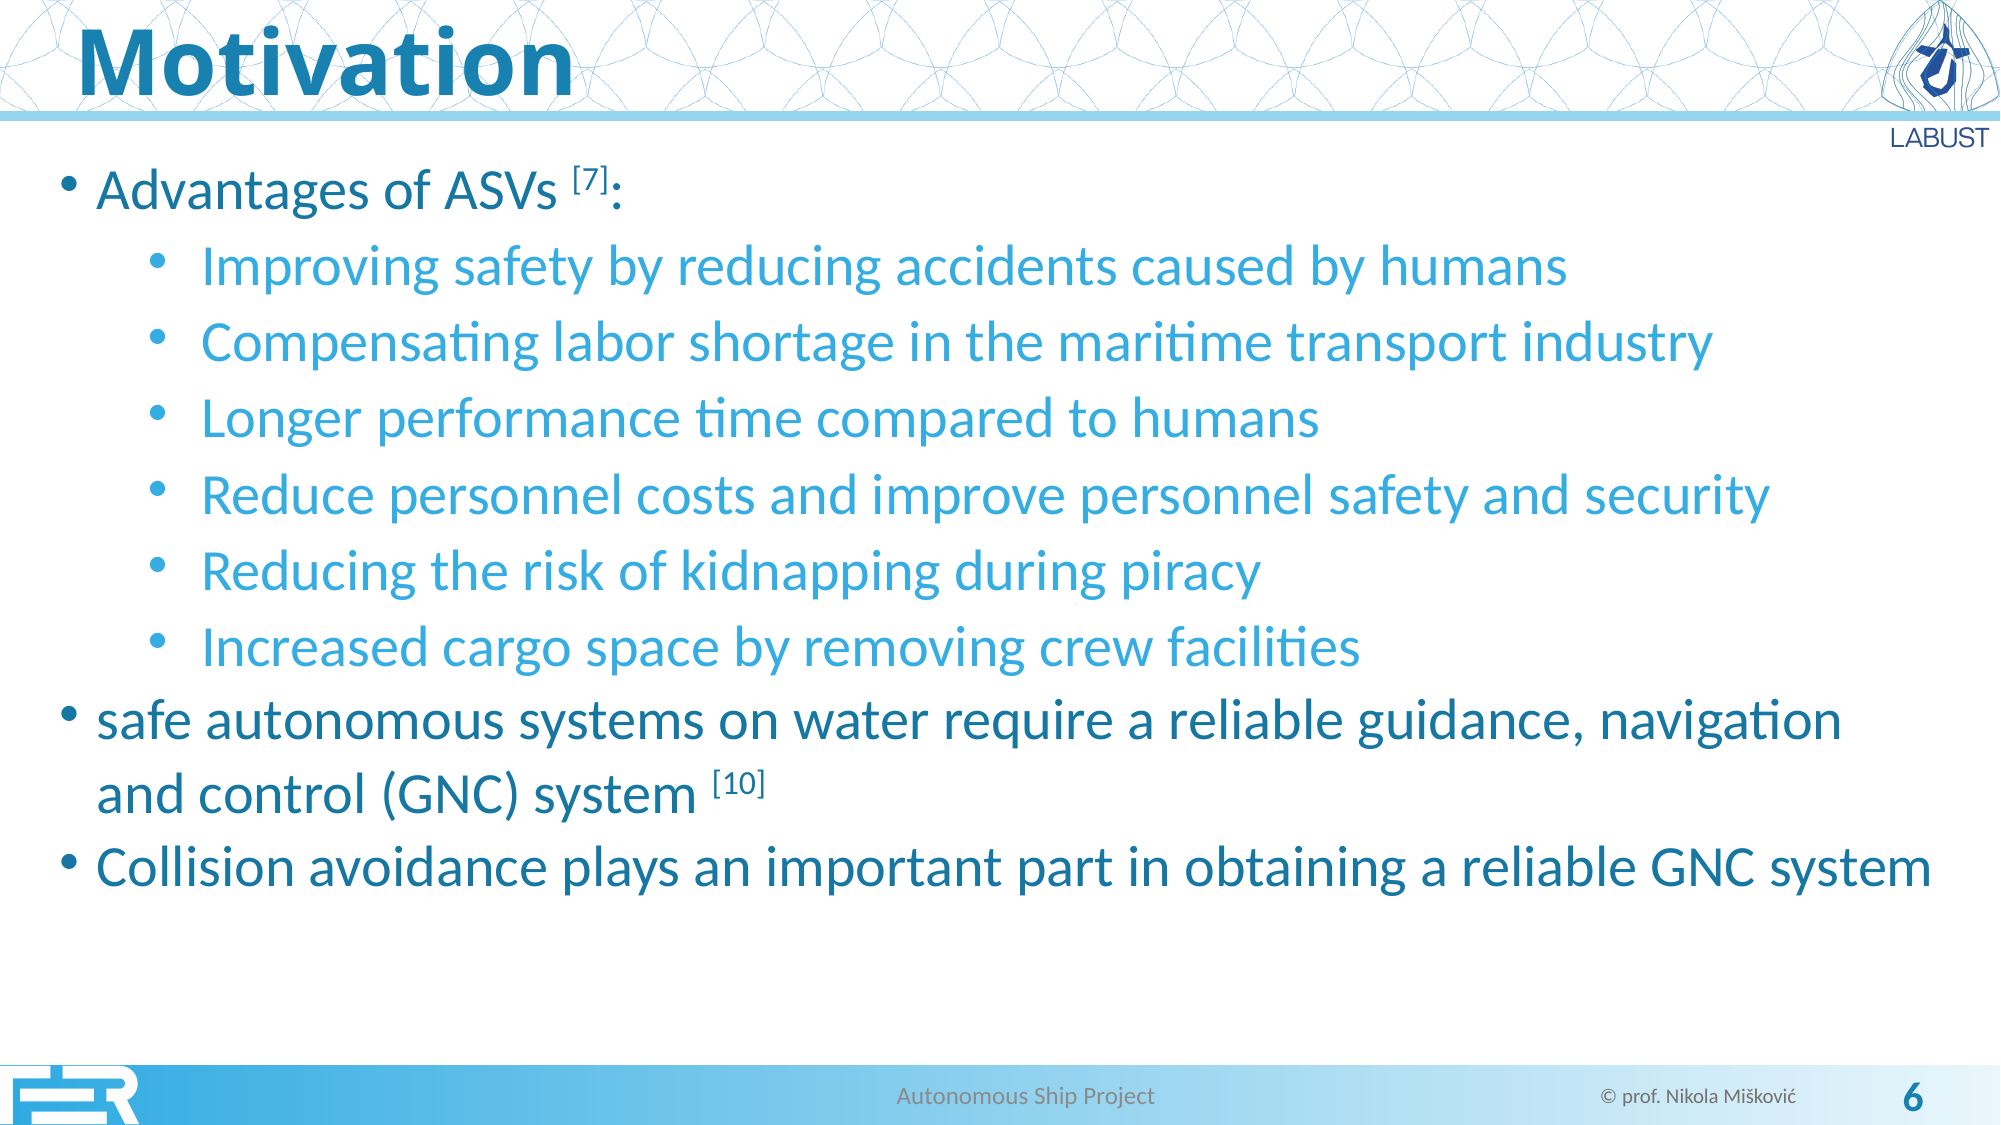

Motivation
# Advantages of ASVs [7]:
Improving safety by reducing accidents caused by humans
Compensating labor shortage in the maritime transport industry
Longer performance time compared to humans
Reduce personnel costs and improve personnel safety and security
Reducing the risk of kidnapping during piracy
Increased cargo space by removing crew facilities
safe autonomous systems on water require a reliable guidance, navigation
and control (GNC) system [10]
Collision avoidance plays an important part in obtaining a reliable GNC system
Guidance and Control of Marine Vehicles
6